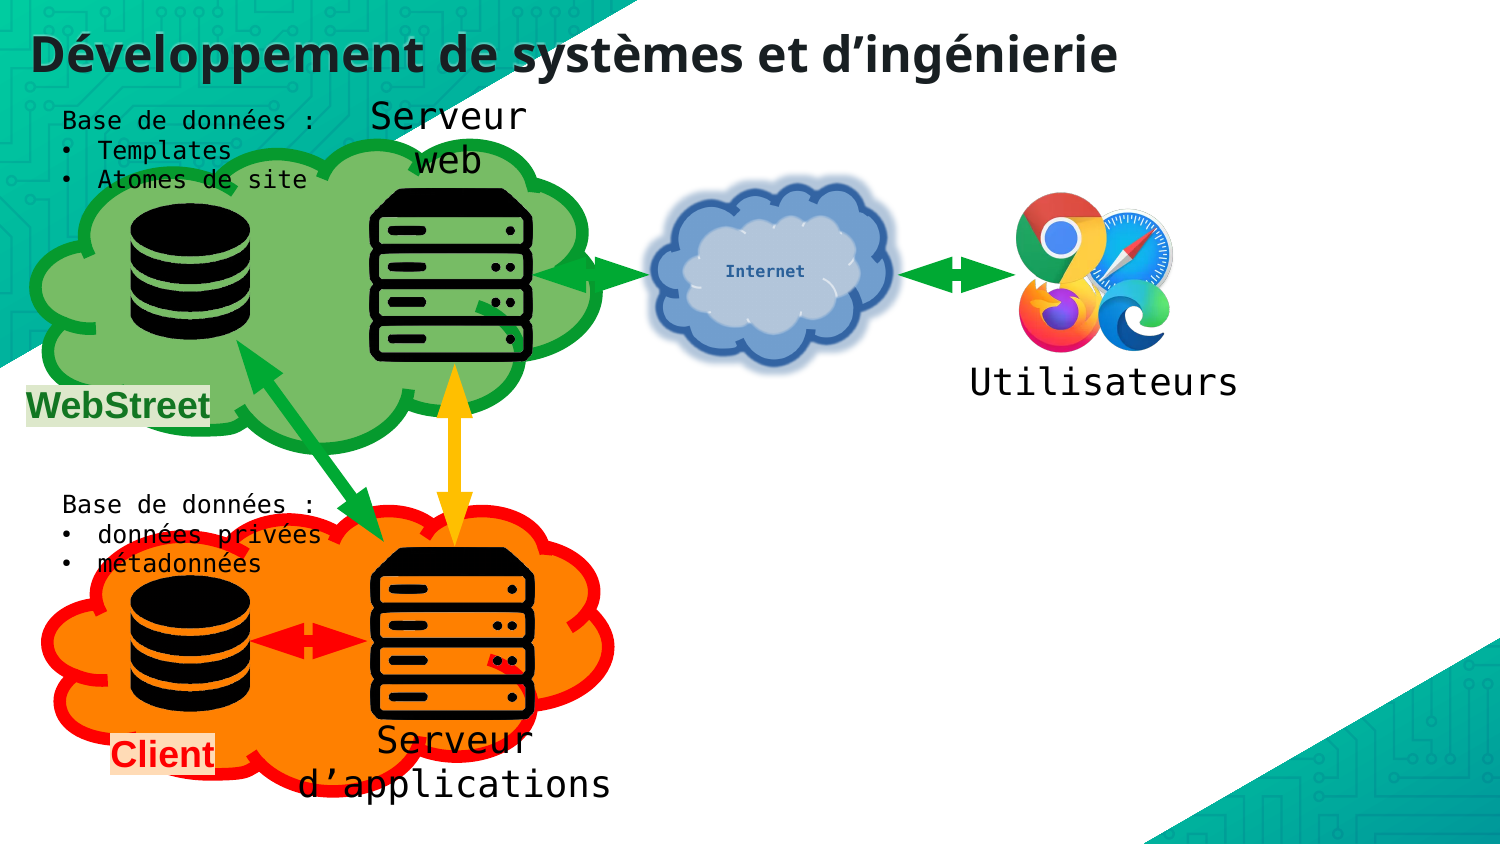

# Développement de systèmes et d’ingénierie
Serveur
web
Internet
Utilisateurs
Base de données :
Templates
Atomes de site
WebStreet
Serveur d’applications
Base de données :
données privées
métadonnées
Client